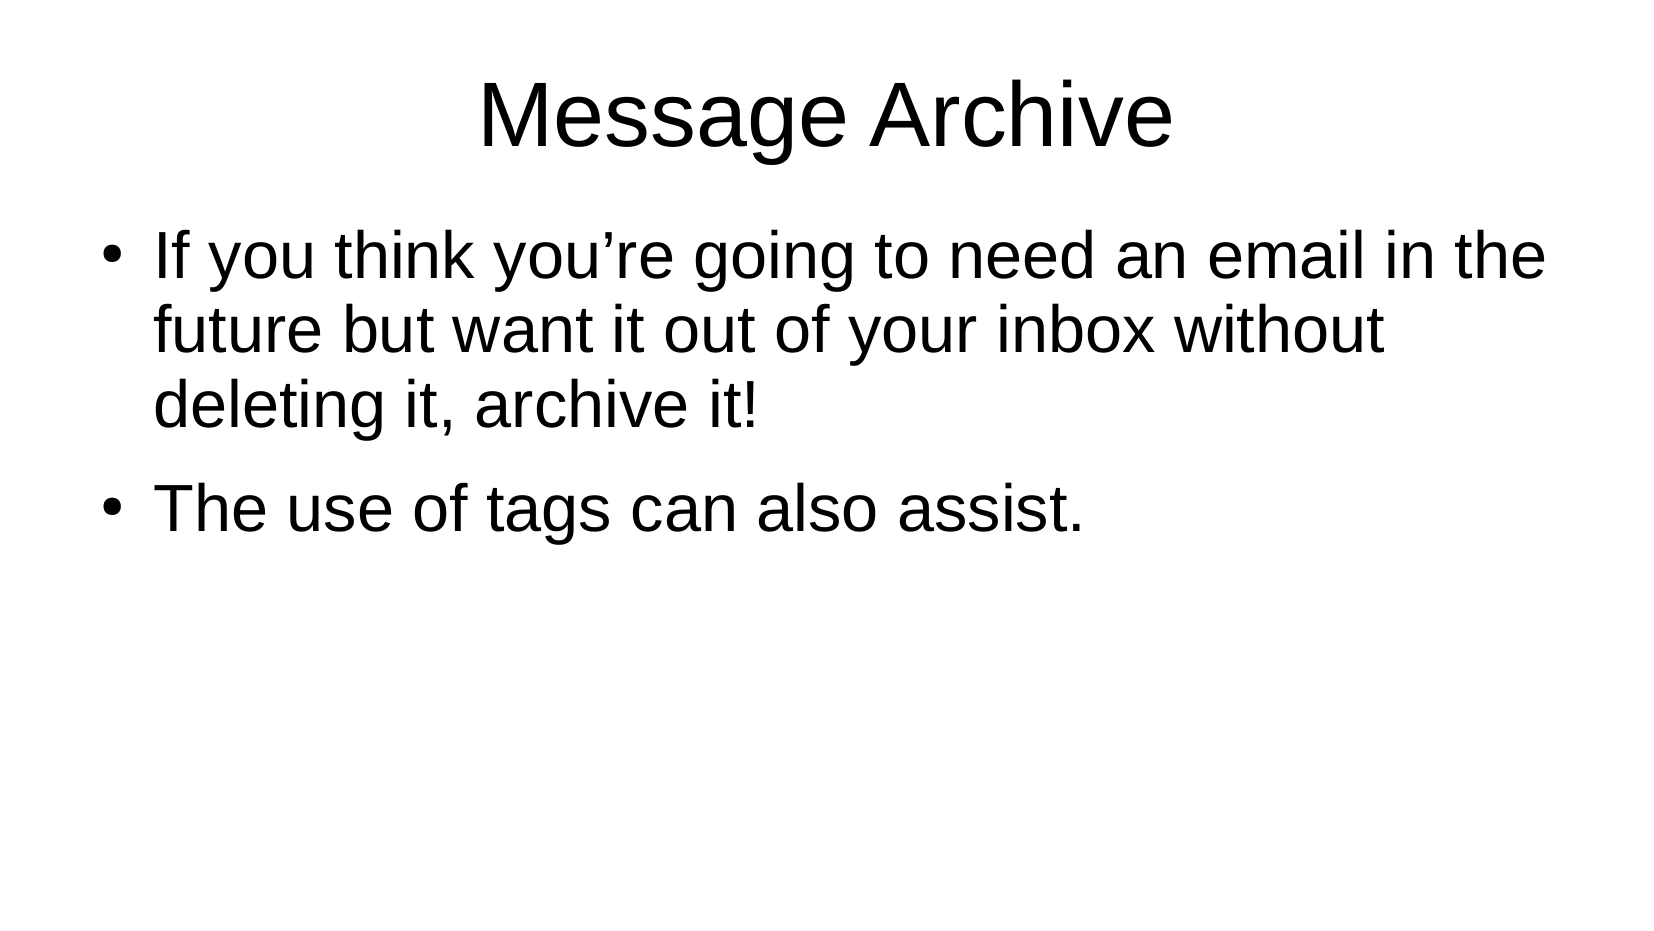

# Message Archive
If you think you’re going to need an email in the future but want it out of your inbox without deleting it, archive it!
The use of tags can also assist.